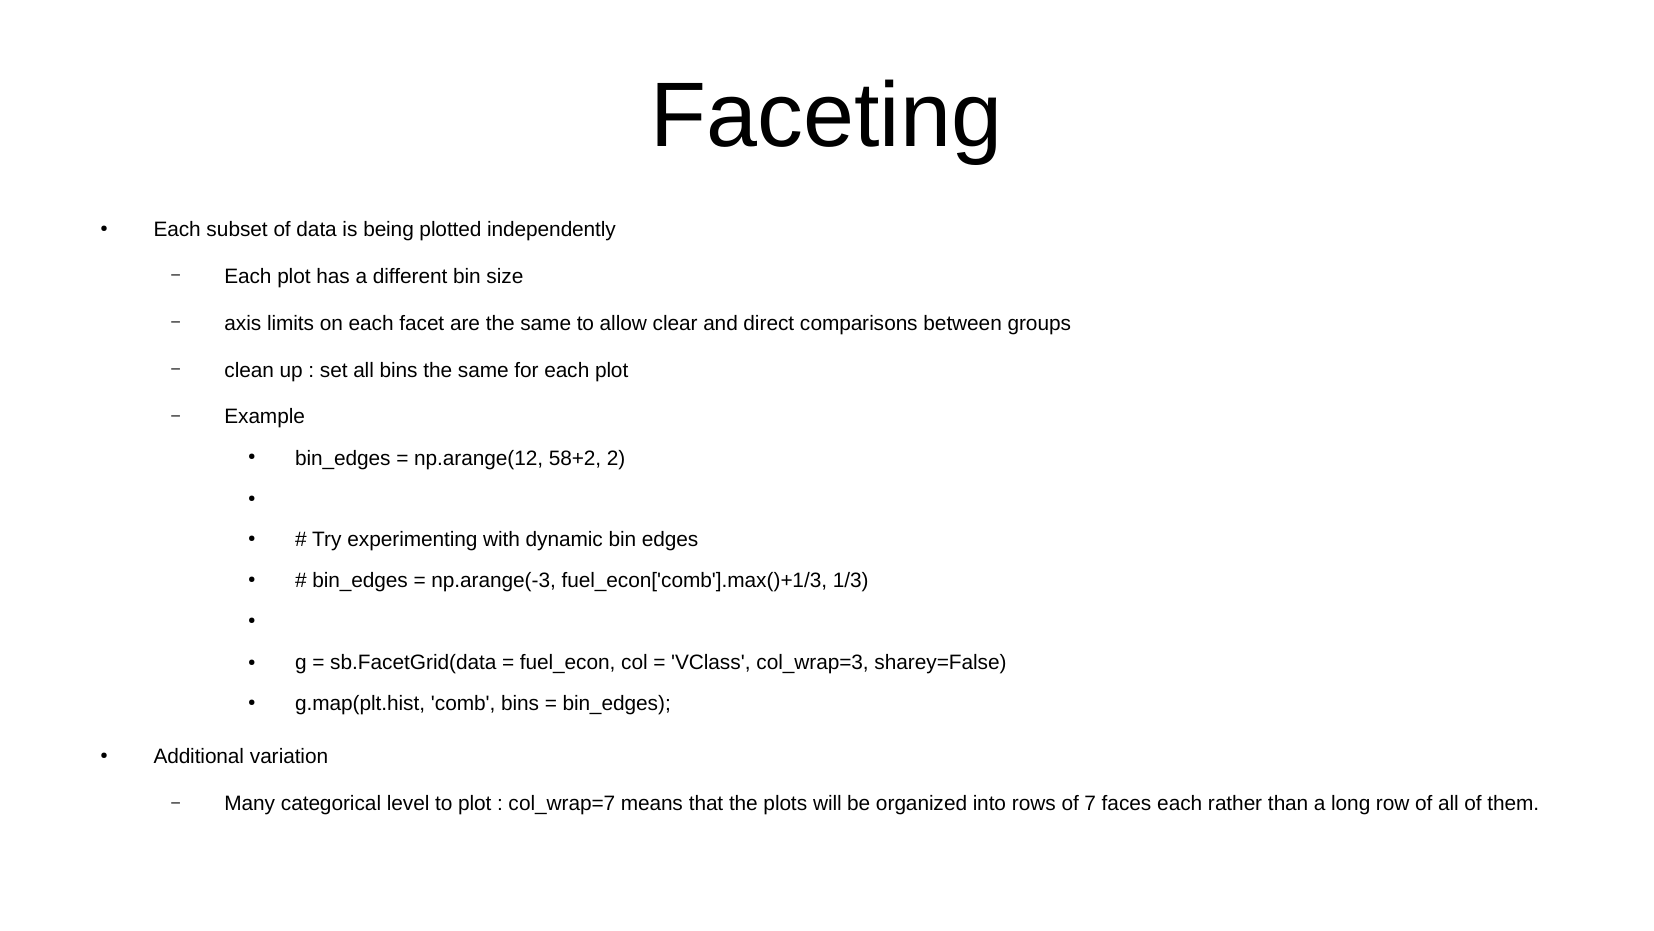

# Faceting
Each subset of data is being plotted independently
Each plot has a different bin size
axis limits on each facet are the same to allow clear and direct comparisons between groups
clean up : set all bins the same for each plot
Example
bin_edges = np.arange(12, 58+2, 2)
# Try experimenting with dynamic bin edges
# bin_edges = np.arange(-3, fuel_econ['comb'].max()+1/3, 1/3)
g = sb.FacetGrid(data = fuel_econ, col = 'VClass', col_wrap=3, sharey=False)
g.map(plt.hist, 'comb', bins = bin_edges);
Additional variation
Many categorical level to plot : col_wrap=7 means that the plots will be organized into rows of 7 faces each rather than a long row of all of them.